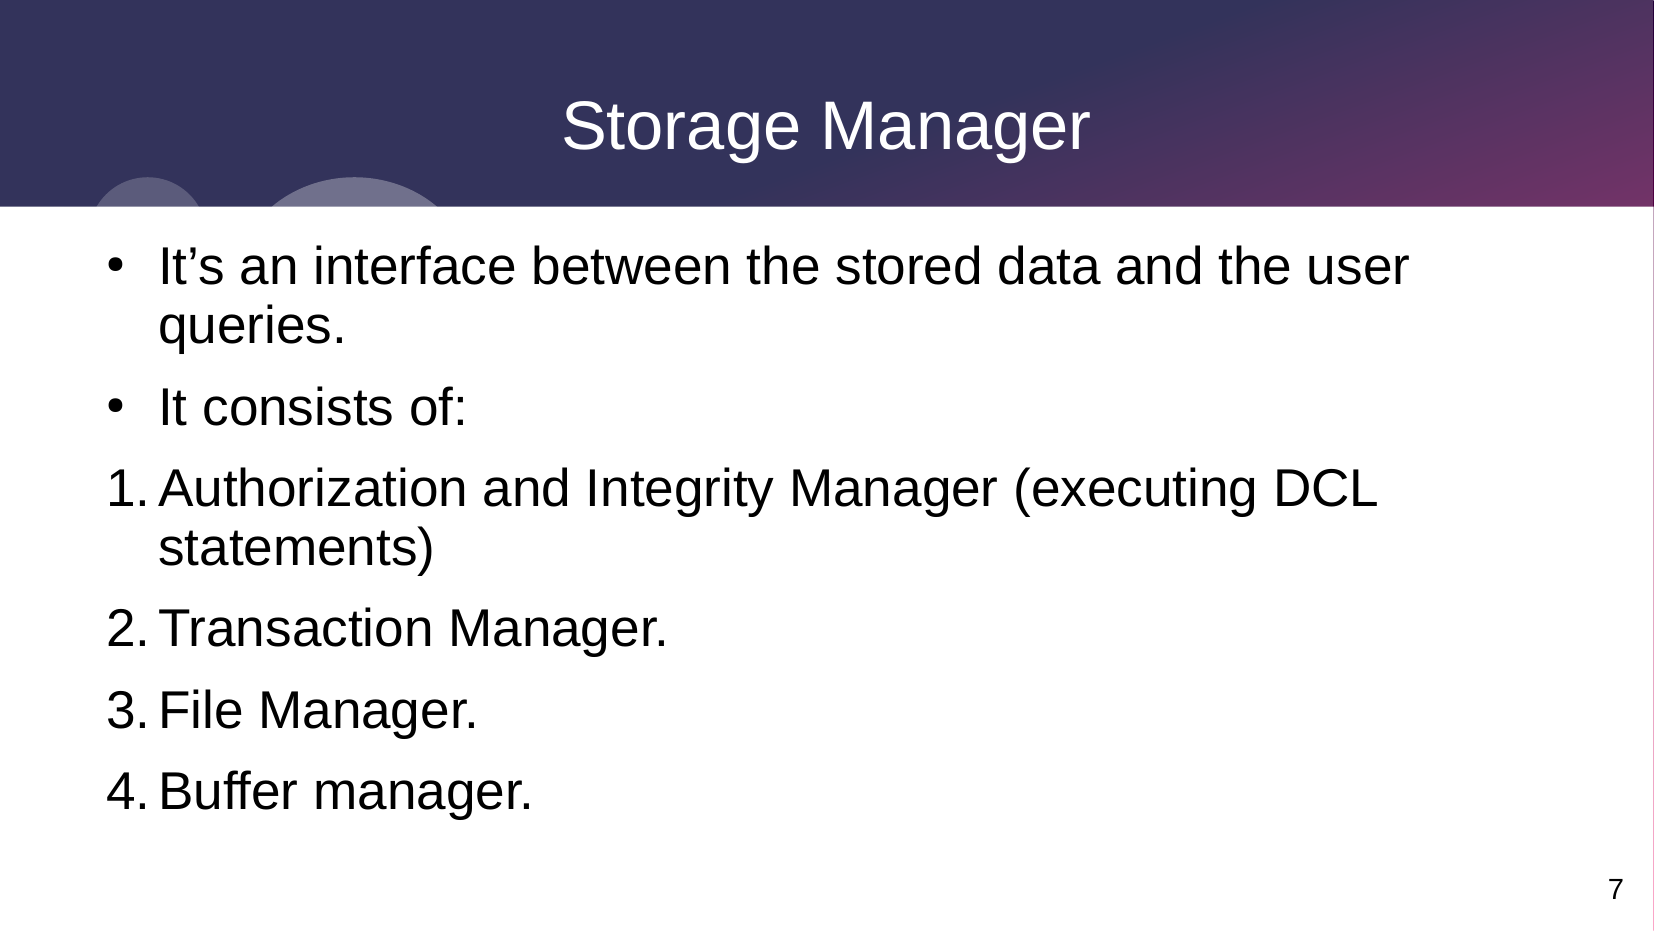

# Storage Manager
It’s an interface between the stored data and the user queries.
It consists of:
Authorization and Integrity Manager (executing DCL statements)
Transaction Manager.
File Manager.
Buffer manager.